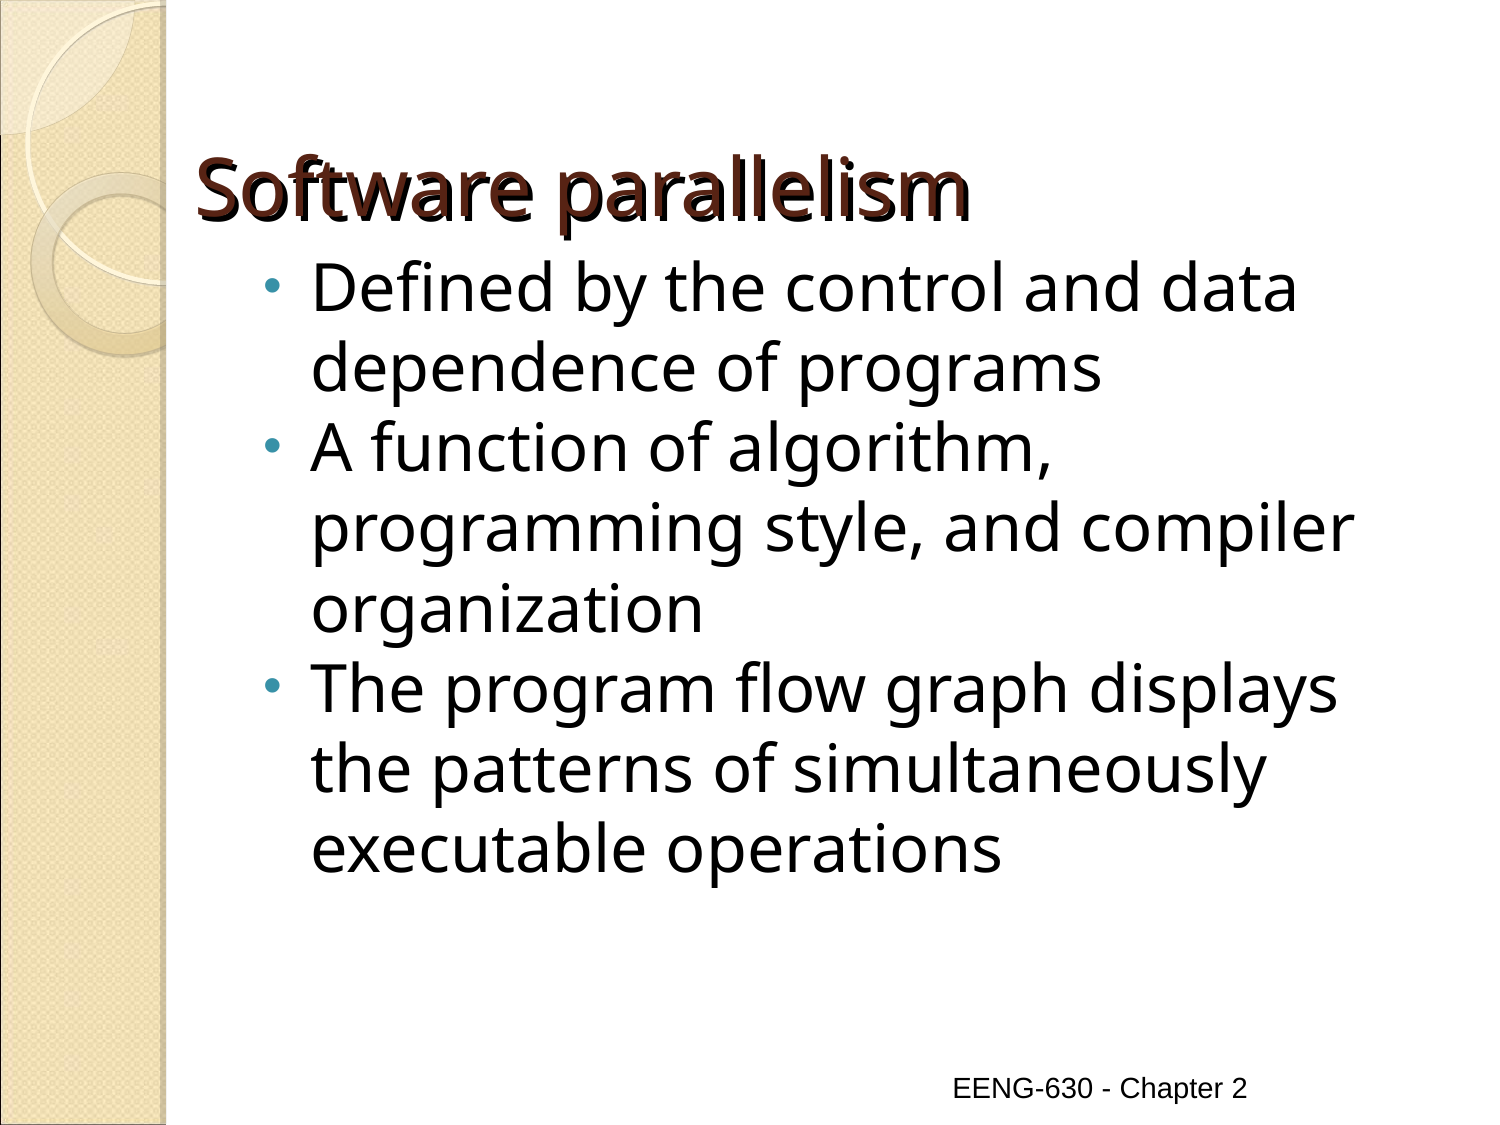

# Software parallelism
Defined by the control and data dependence of programs
A function of algorithm, programming style, and compiler organization
The program flow graph displays the patterns of simultaneously executable operations
EENG-630 - Chapter 2